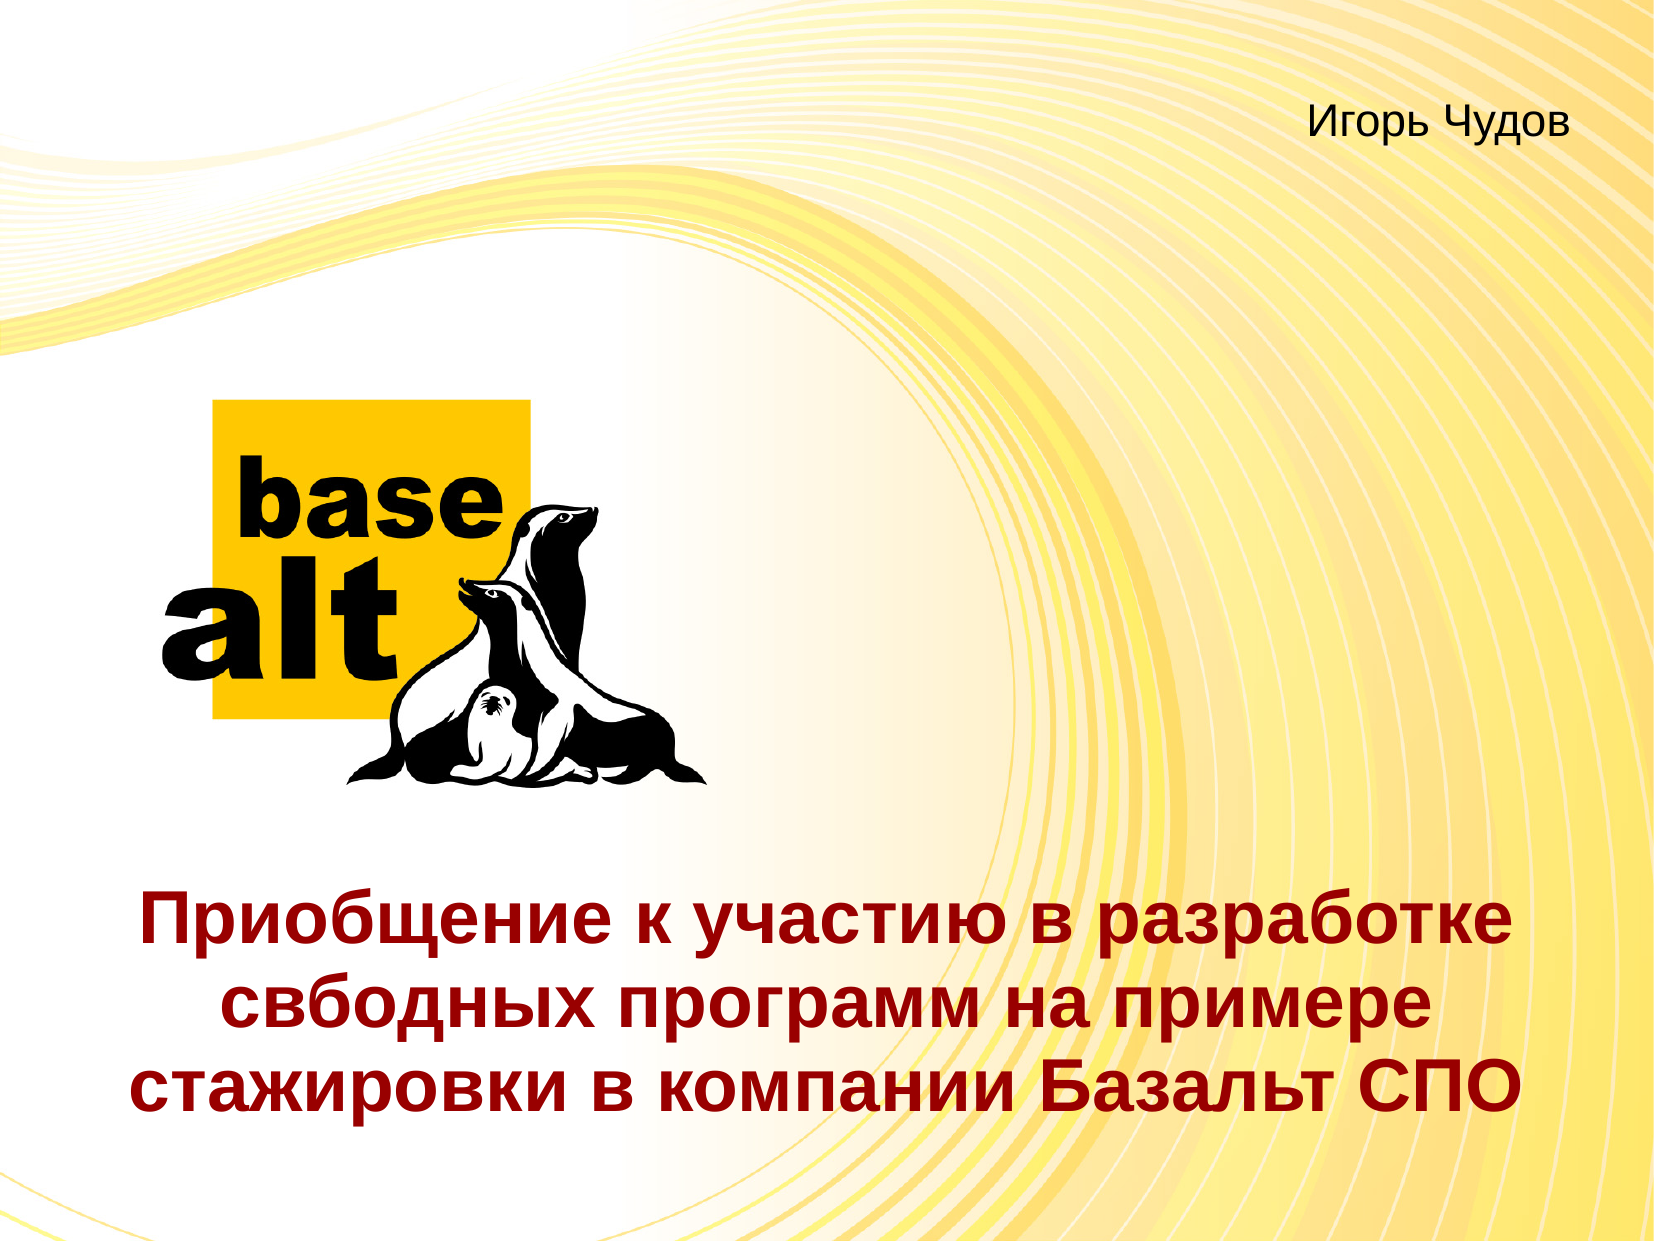

Игорь Чудов
# Приобщение к участию в разработке свбодных программ на примере стажировки в компании Базальт СПО